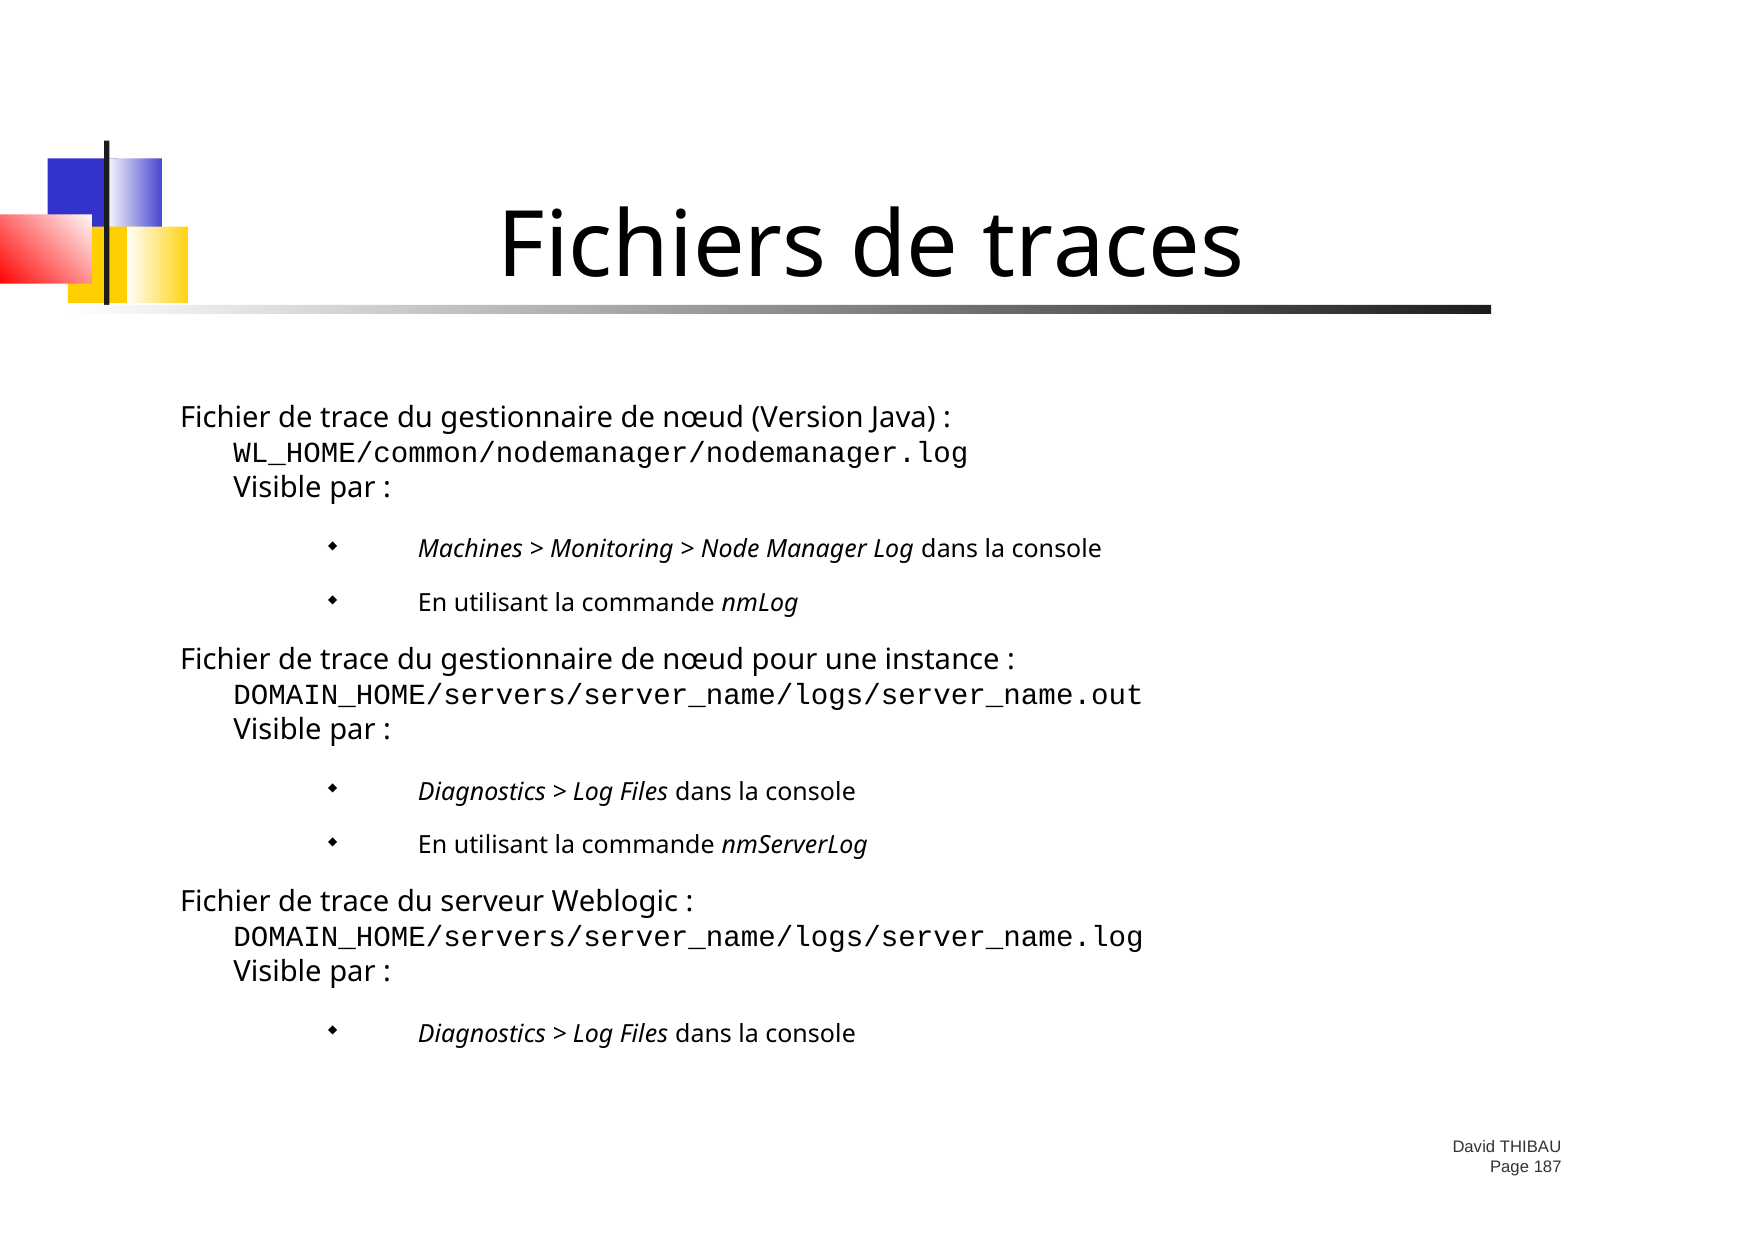

# Fichiers de traces
Fichier de trace du gestionnaire de nœud (Version Java) :
WL_HOME/common/nodemanager/nodemanager.log
Visible par :
Machines > Monitoring > Node Manager Log dans la console
En utilisant la commande nmLog
Fichier de trace du gestionnaire de nœud pour une instance :
DOMAIN_HOME/servers/server_name/logs/server_name.out
Visible par :
Diagnostics > Log Files dans la console
En utilisant la commande nmServerLog
Fichier de trace du serveur Weblogic :
DOMAIN_HOME/servers/server_name/logs/server_name.log
Visible par :
Diagnostics > Log Files dans la console